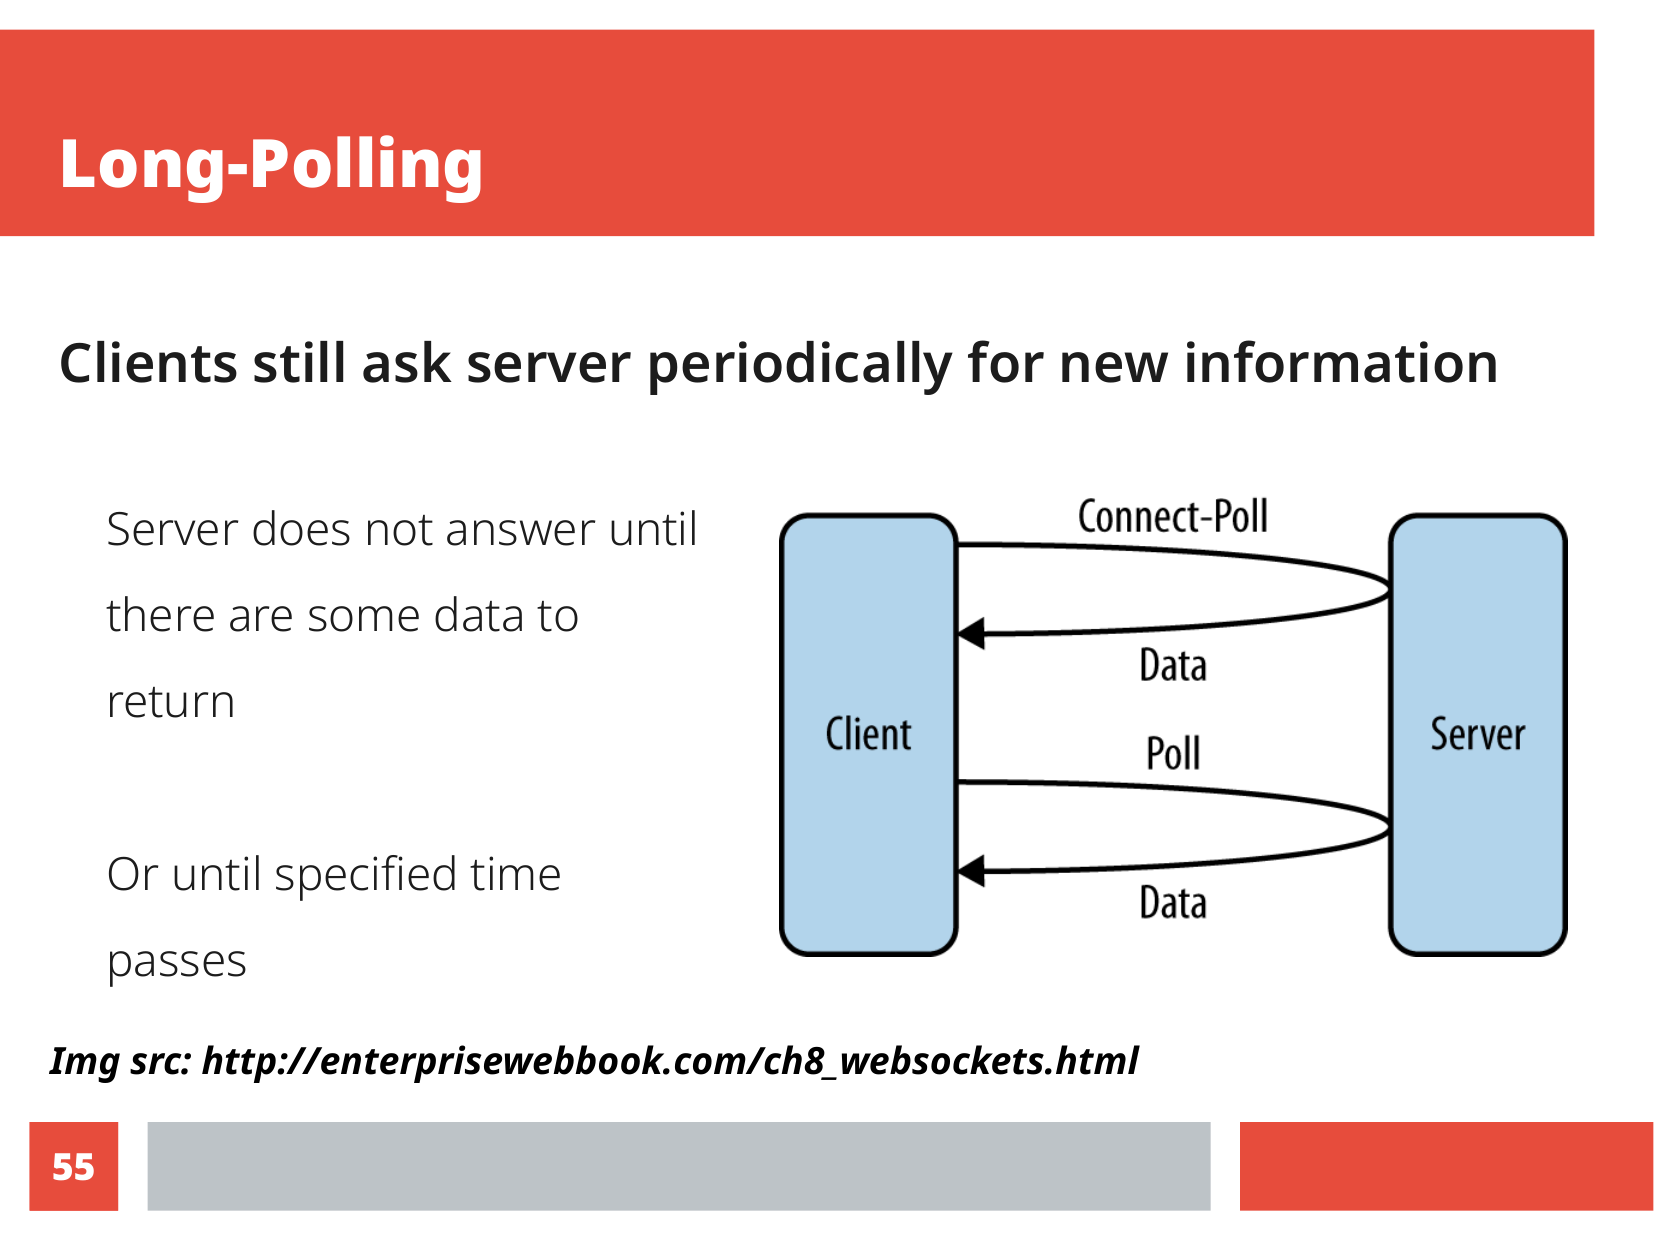

# Long-Polling
Clients still ask server periodically for new information
Server does not answer until
there are some data to
return
Or until specified time
passes
Img src: http://enterprisewebbook.com/ch8_websockets.html
55